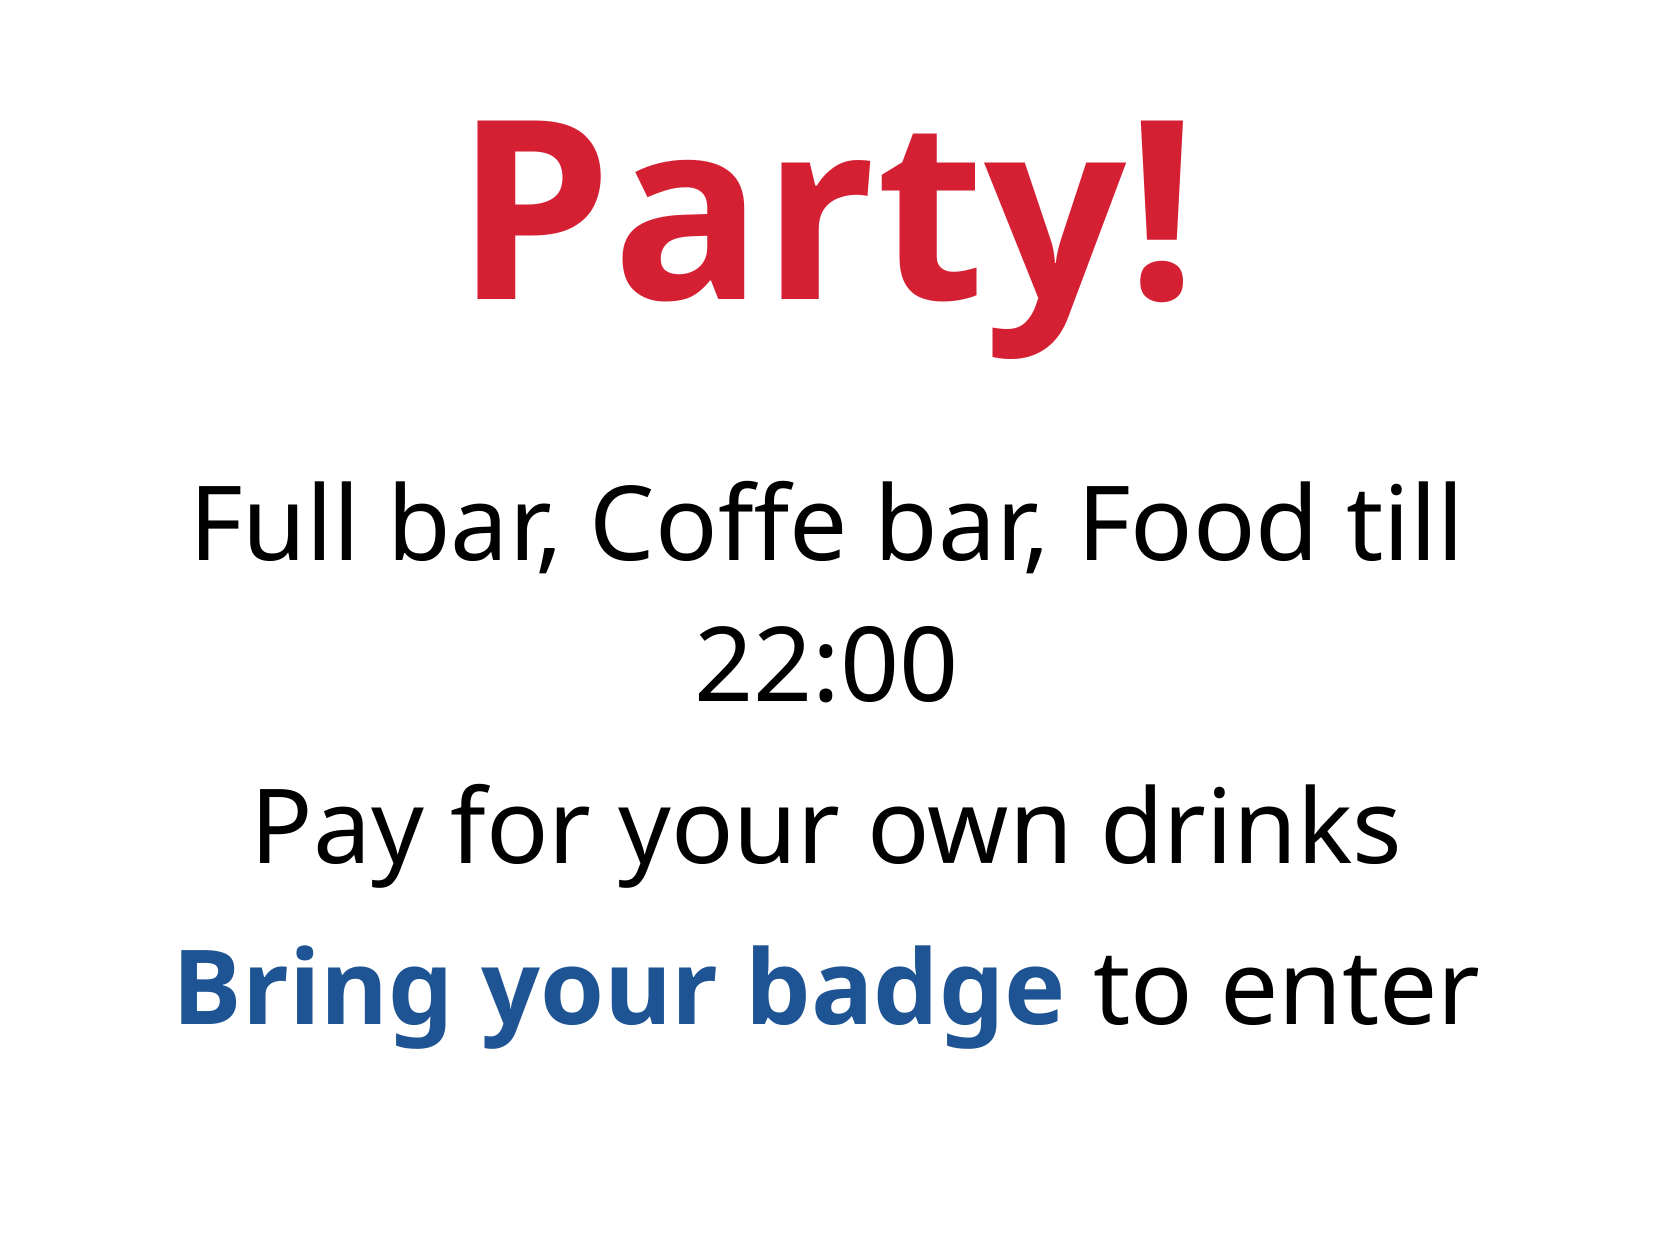

Party!
# Full bar, Coffe bar, Food till 22:00
Pay for your own drinks
Bring your badge to enter